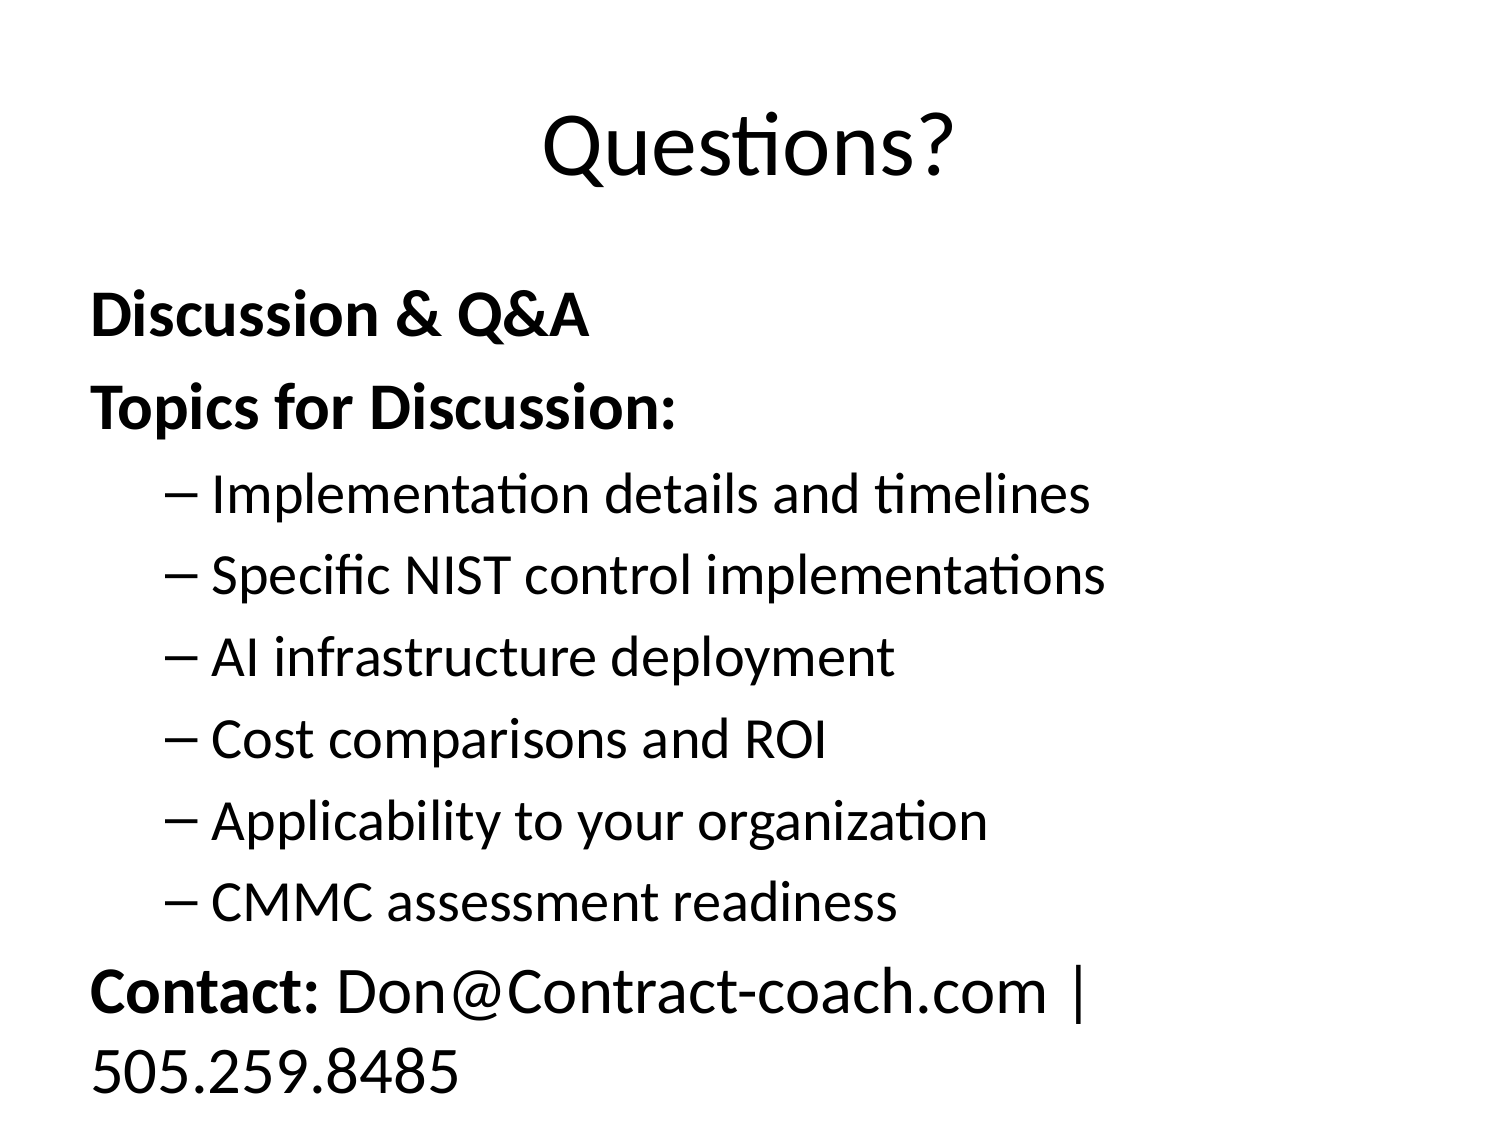

# Questions?
Discussion & Q&A
Topics for Discussion:
Implementation details and timelines
Specific NIST control implementations
AI infrastructure deployment
Cost comparisons and ROI
Applicability to your organization
CMMC assessment readiness
Contact: Don@Contract-coach.com | 505.259.8485
Documentation Access: https://192.168.1.10/Policy_Index.html